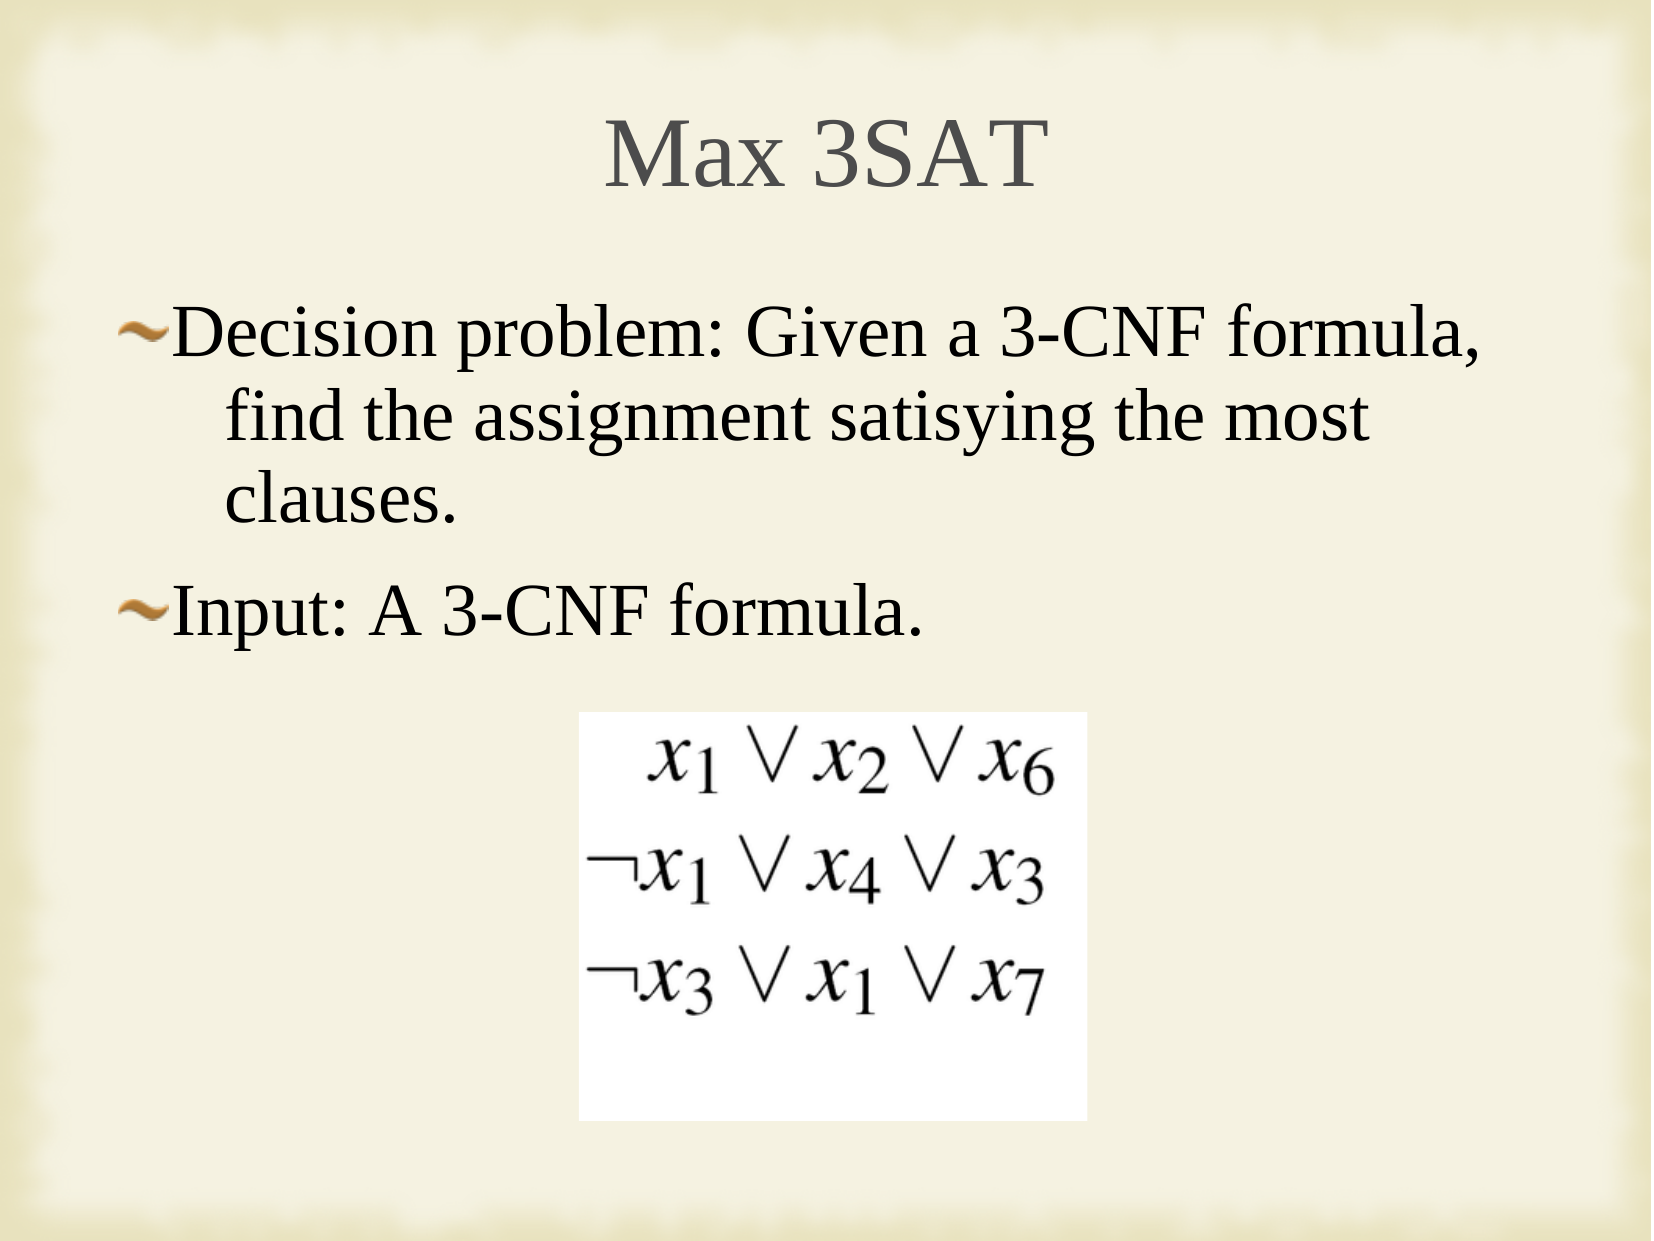

# Max 3SAT
Decision problem: Given a 3-CNF formula, find the assignment satisying the most clauses.
Input: A 3-CNF formula.